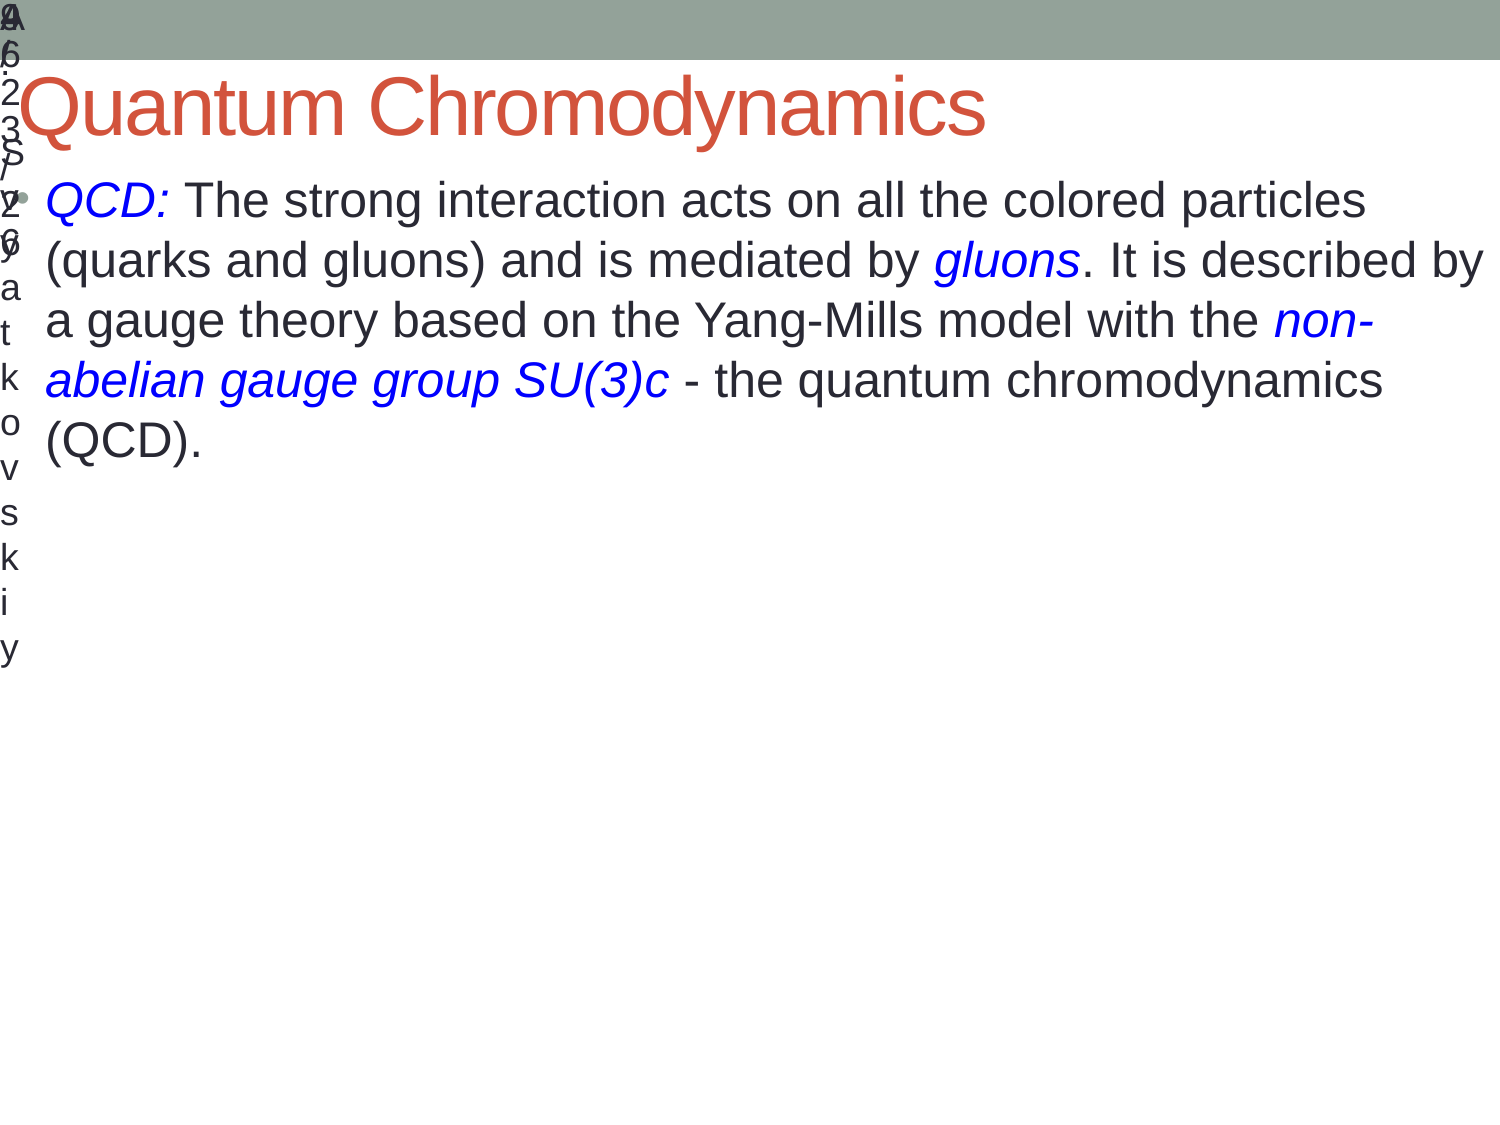

A. Svyatkovskiy
# Quantum Chromodynamics
QCD: The strong interaction acts on all the colored particles (quarks and gluons) and is mediated by gluons. It is described by a gauge theory based on the Yang-Mills model with the non-abelian gauge group SU(3)c - the quantum chromodynamics (QCD).